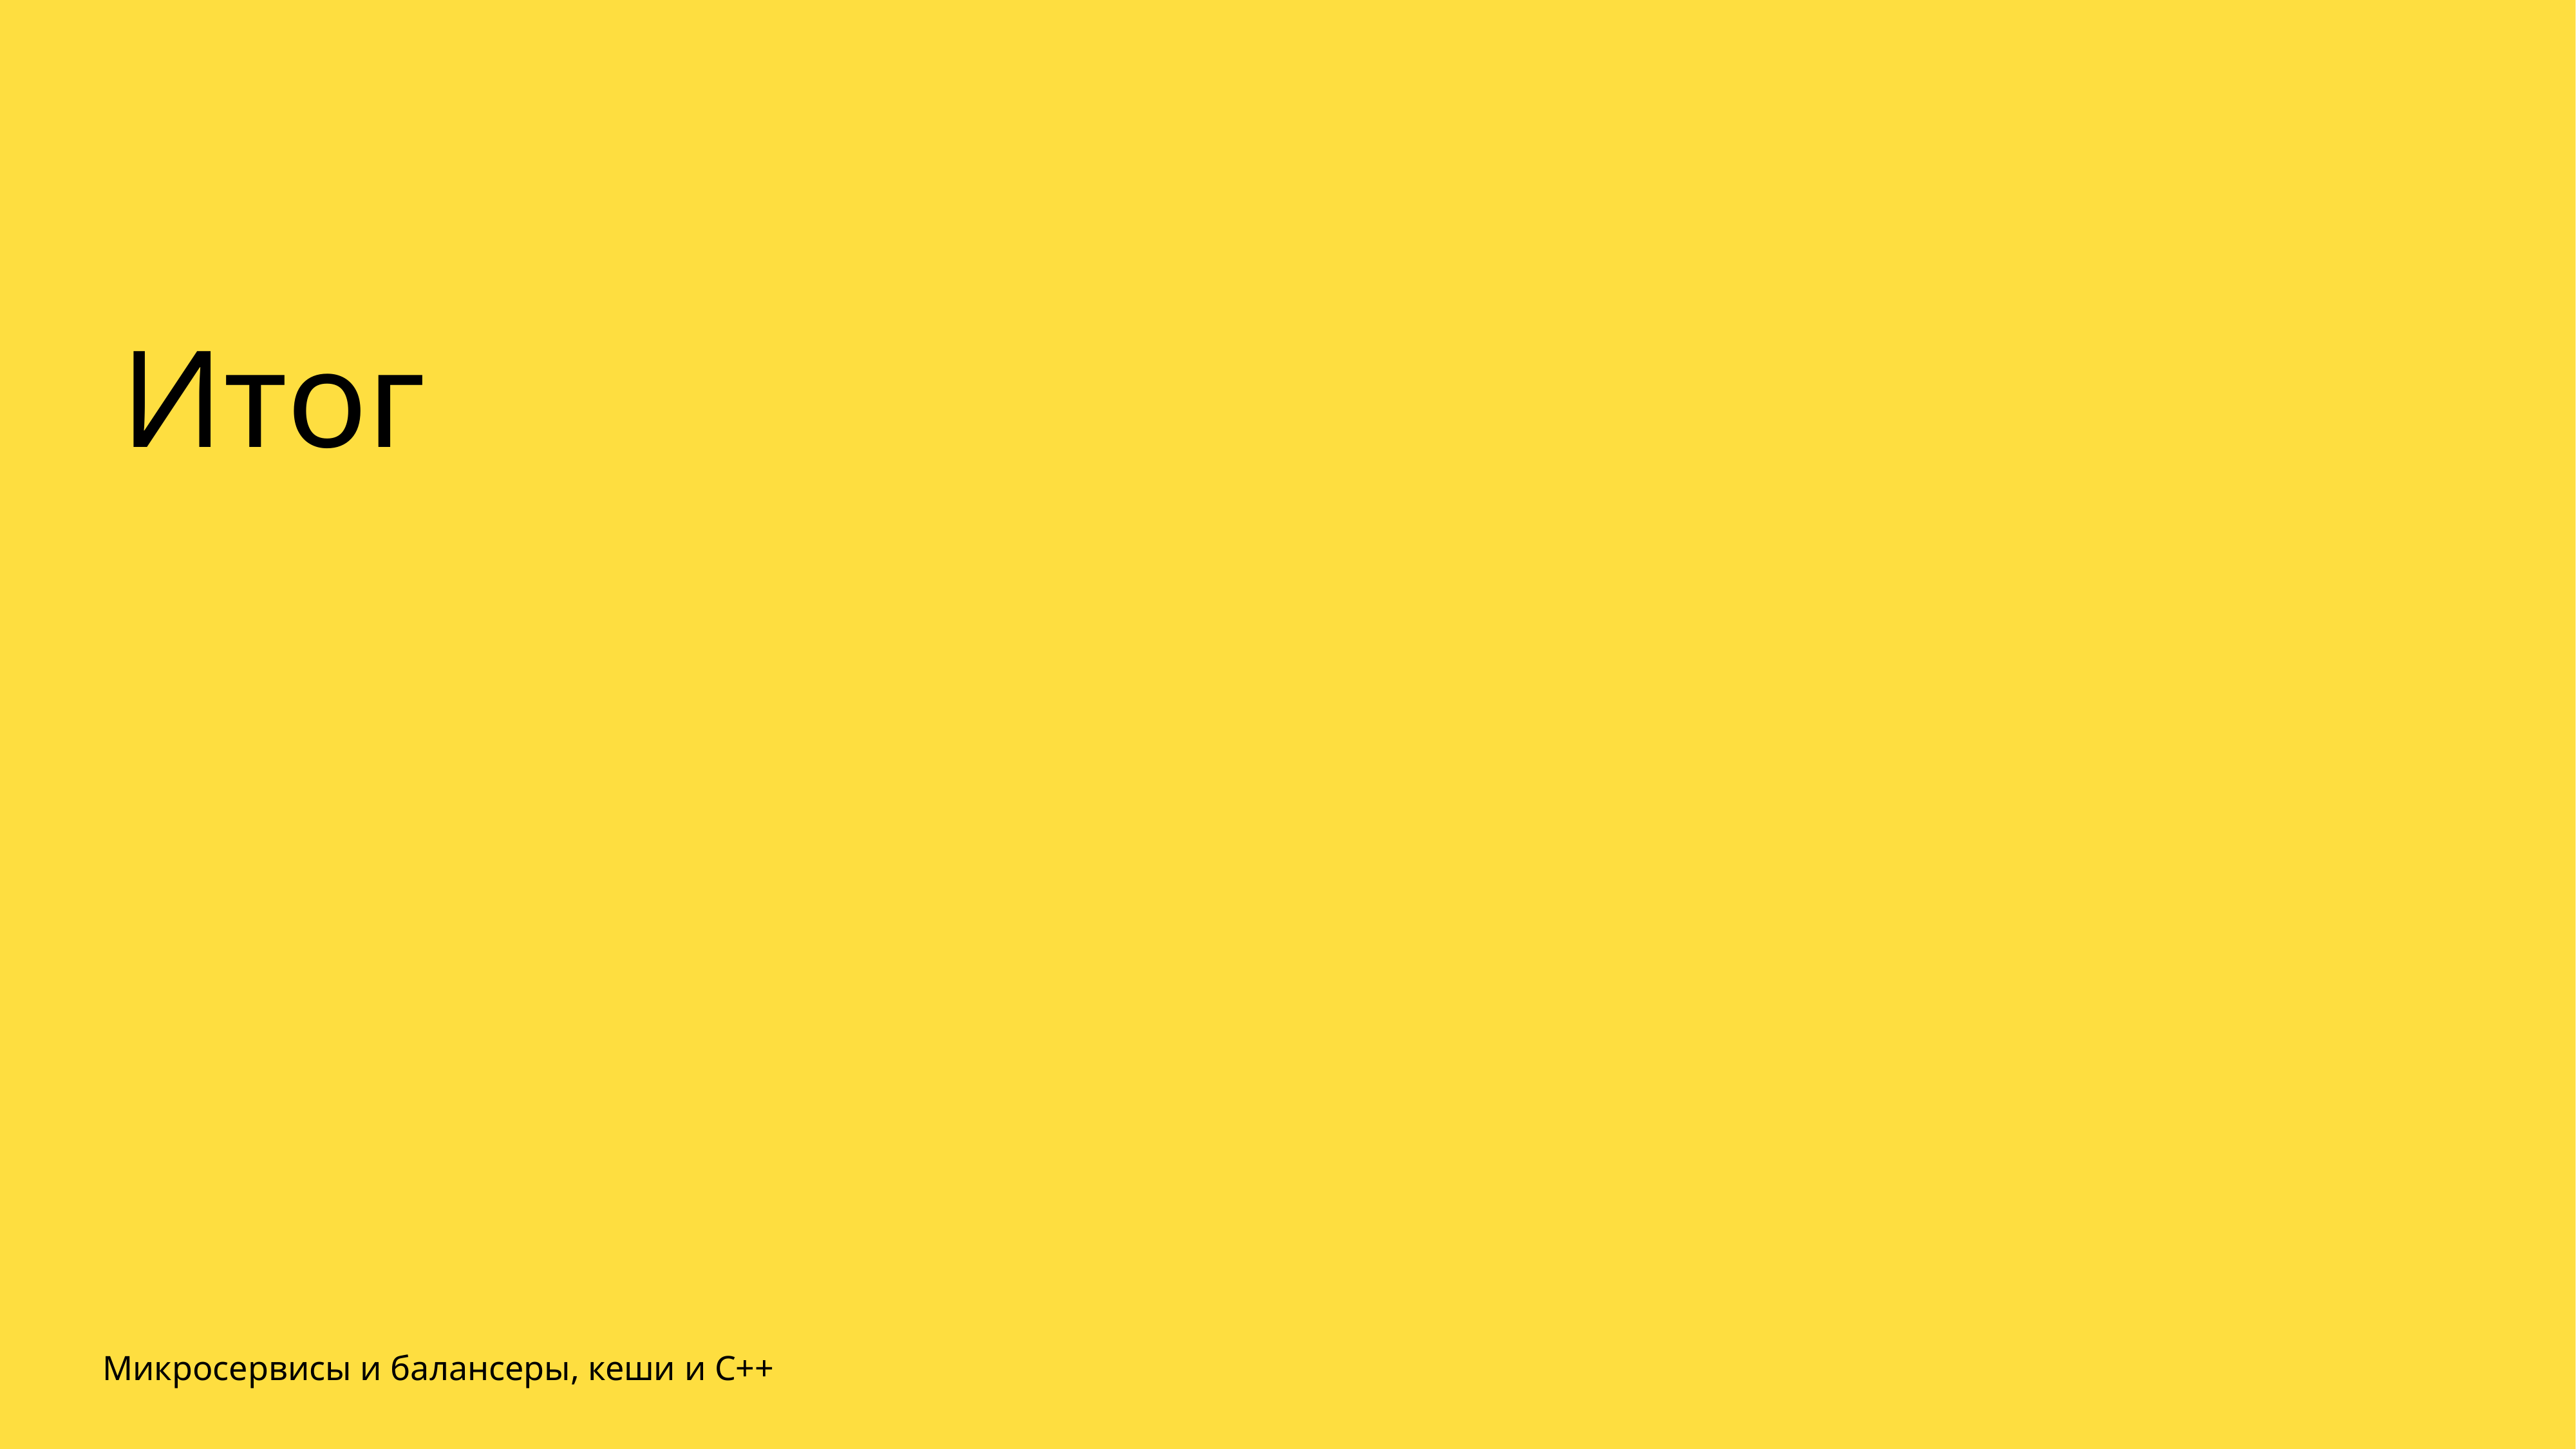

# Итог
Микросервисы и балансеры, кеши и C++